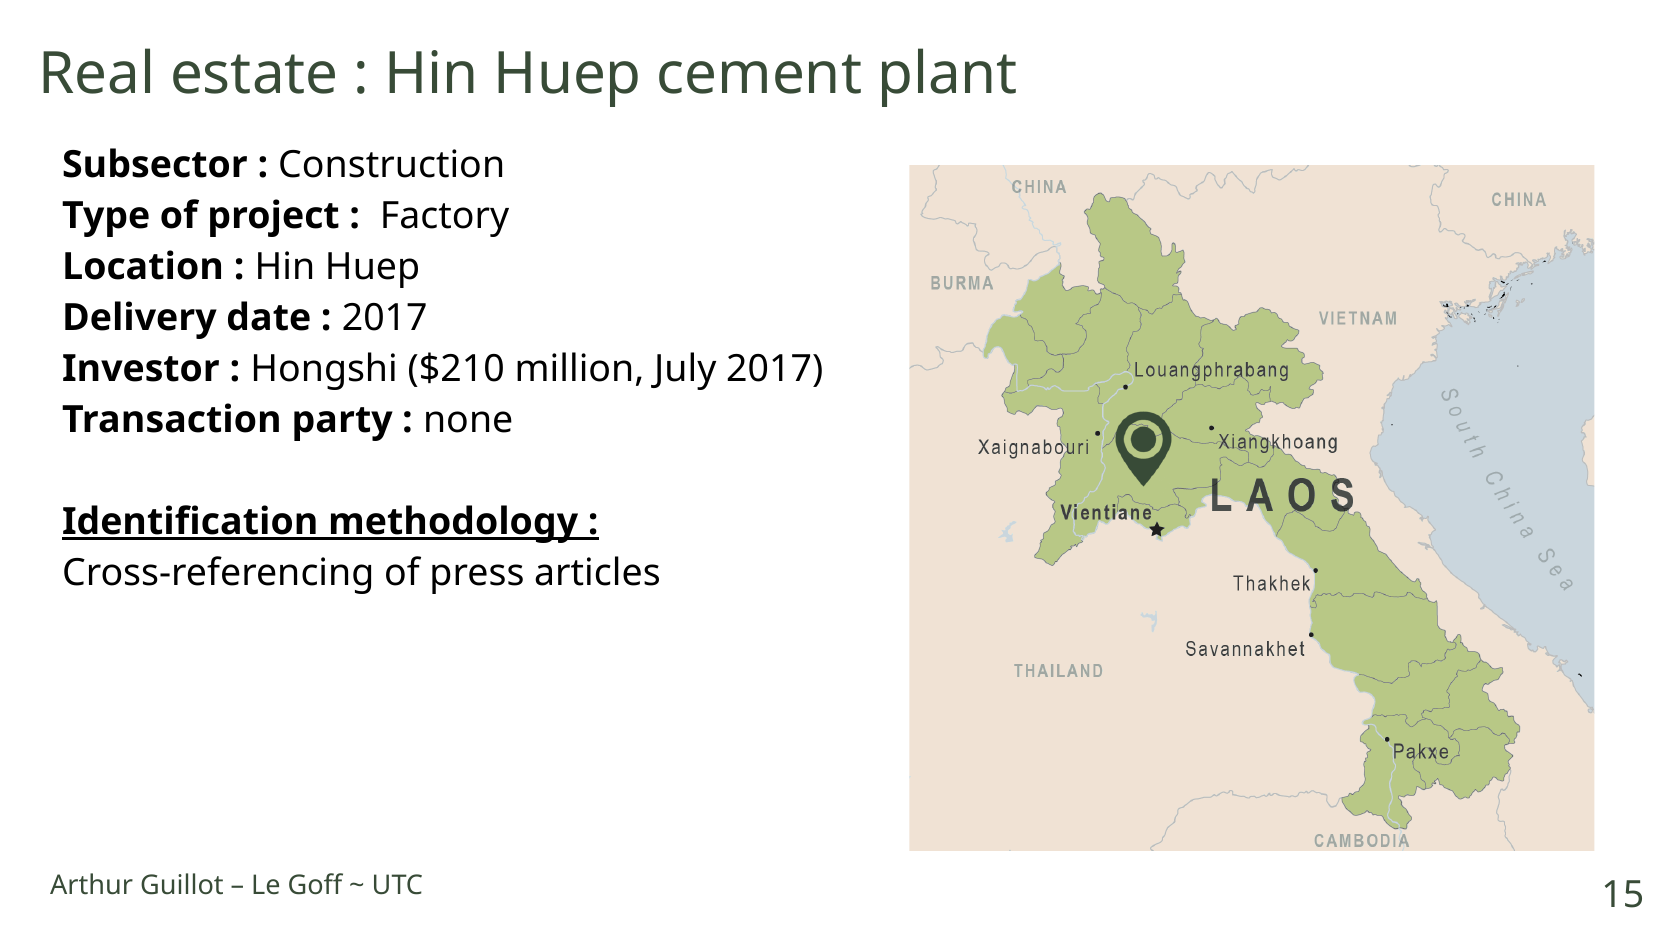

Real estate : Hin Huep cement plant
Subsector : Construction
Type of project : Factory
Location : Hin Huep
Delivery date : 2017
Investor : Hongshi ($210 million, July 2017)
Transaction party : none
Identification methodology :
Cross-referencing of press articles
Vientiane
Arthur Guillot – Le Goff ~ UTC